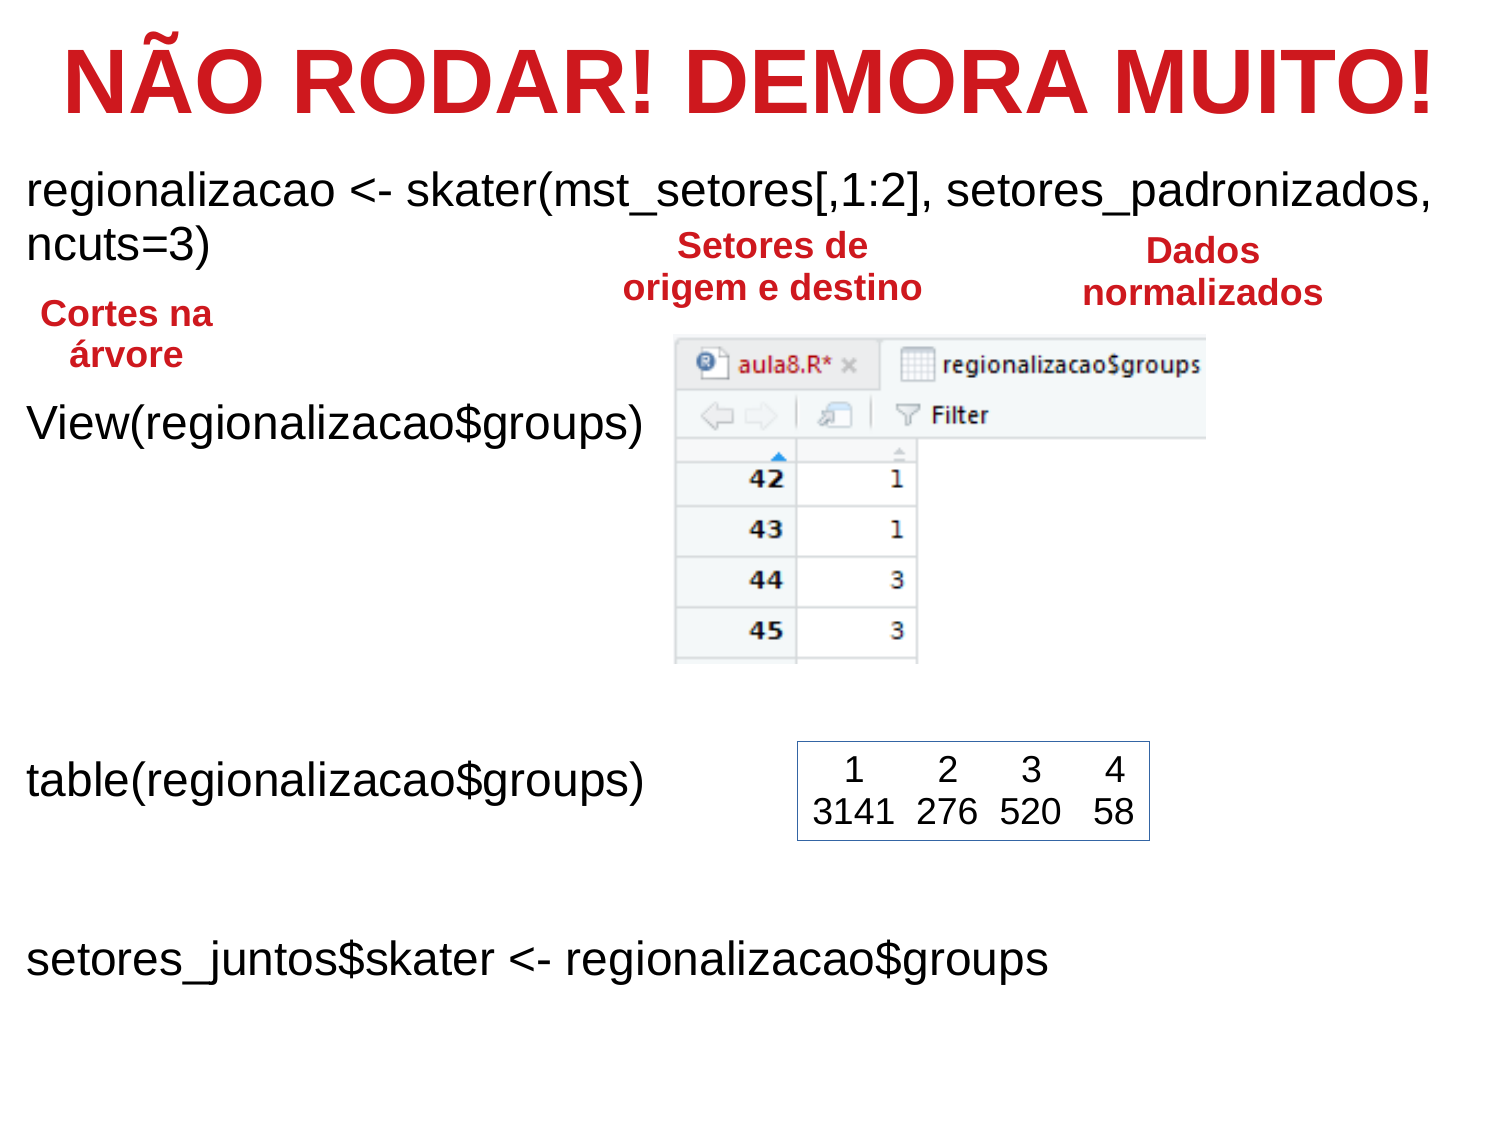

# NÃO RODAR! DEMORA MUITO!
regionalizacao <- skater(mst_setores[,1:2], setores_padronizados, ncuts=3)
View(regionalizacao$groups)
table(regionalizacao$groups)
setores_juntos$skater <- regionalizacao$groups
Setores de origem e destino
Dados normalizados
Cortes na árvore
 1 2 3 4
3141 276 520 58